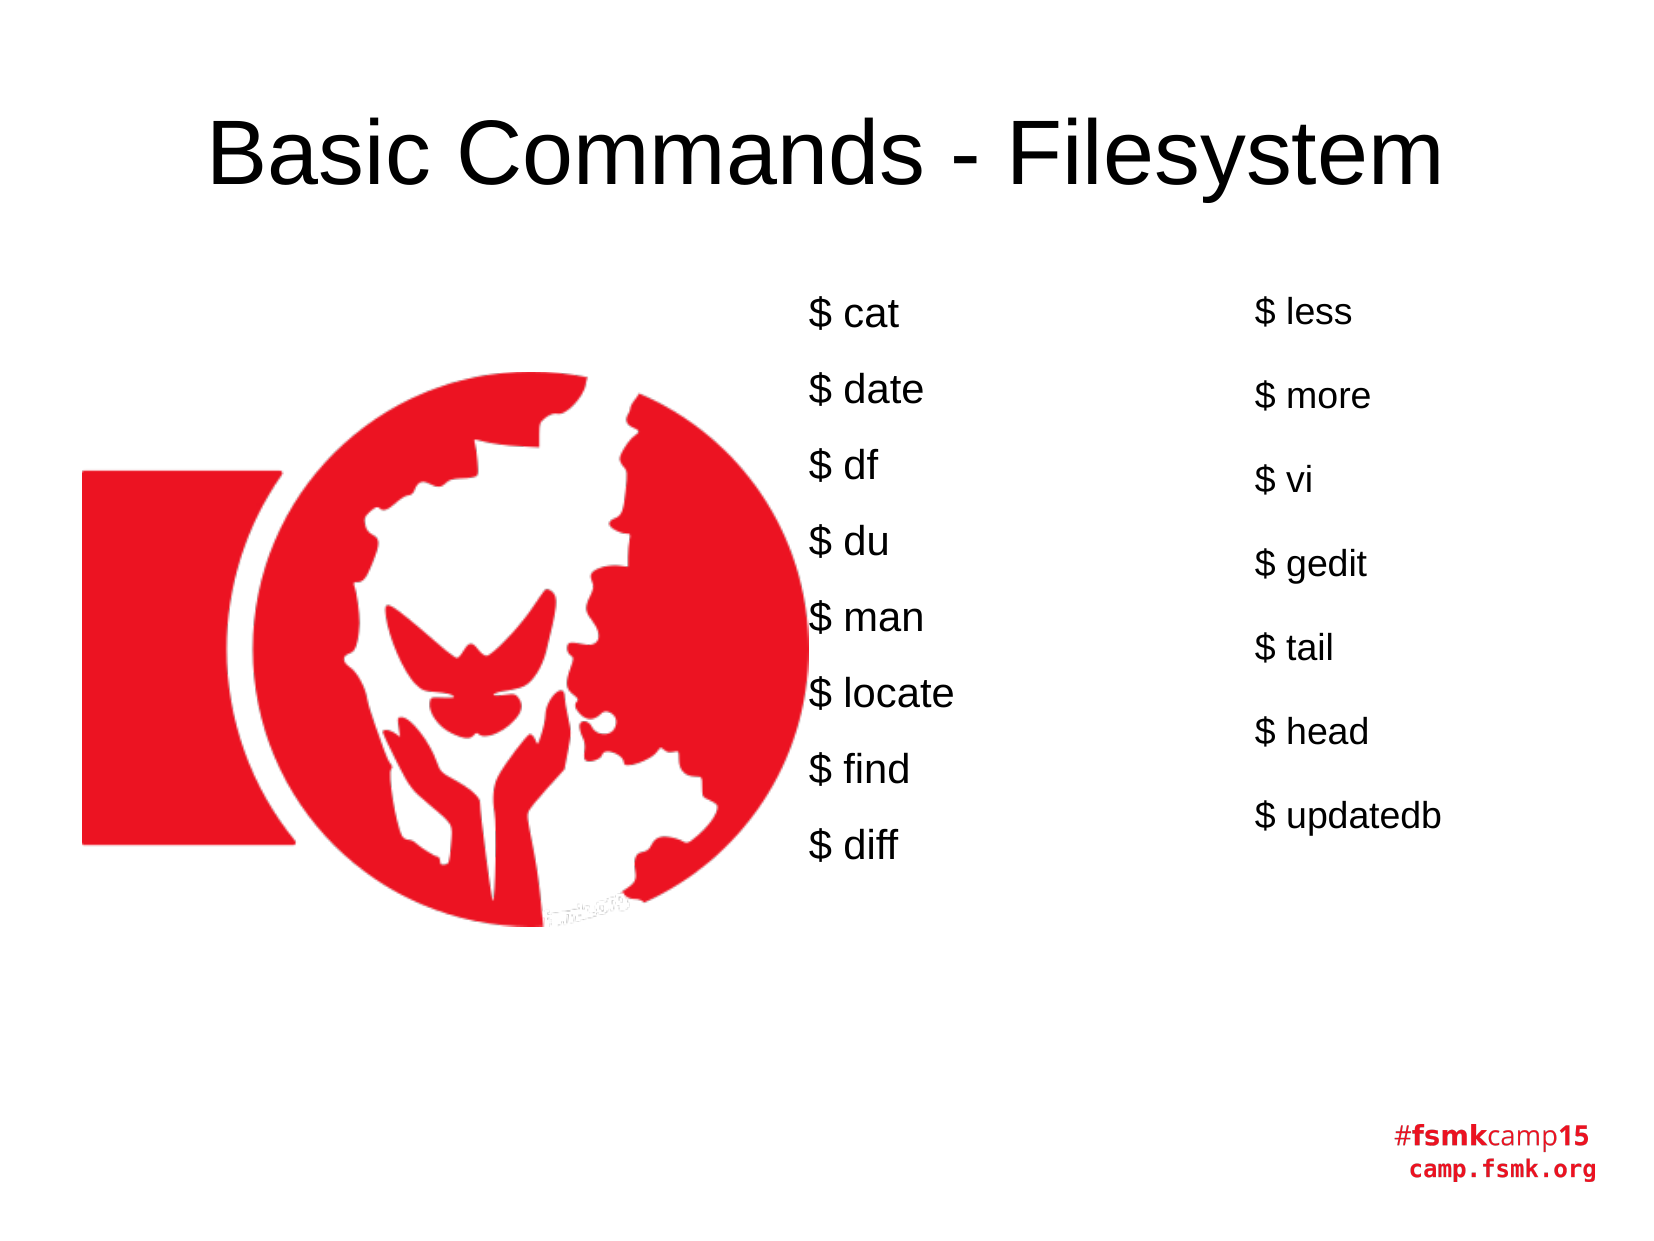

# Basic Commands - Filesystem
$ less
$ more
$ vi
$ gedit
$ tail
$ head
$ updatedb
$ cat
$ date
$ df
$ du
$ man
$ locate
$ find
$ diff